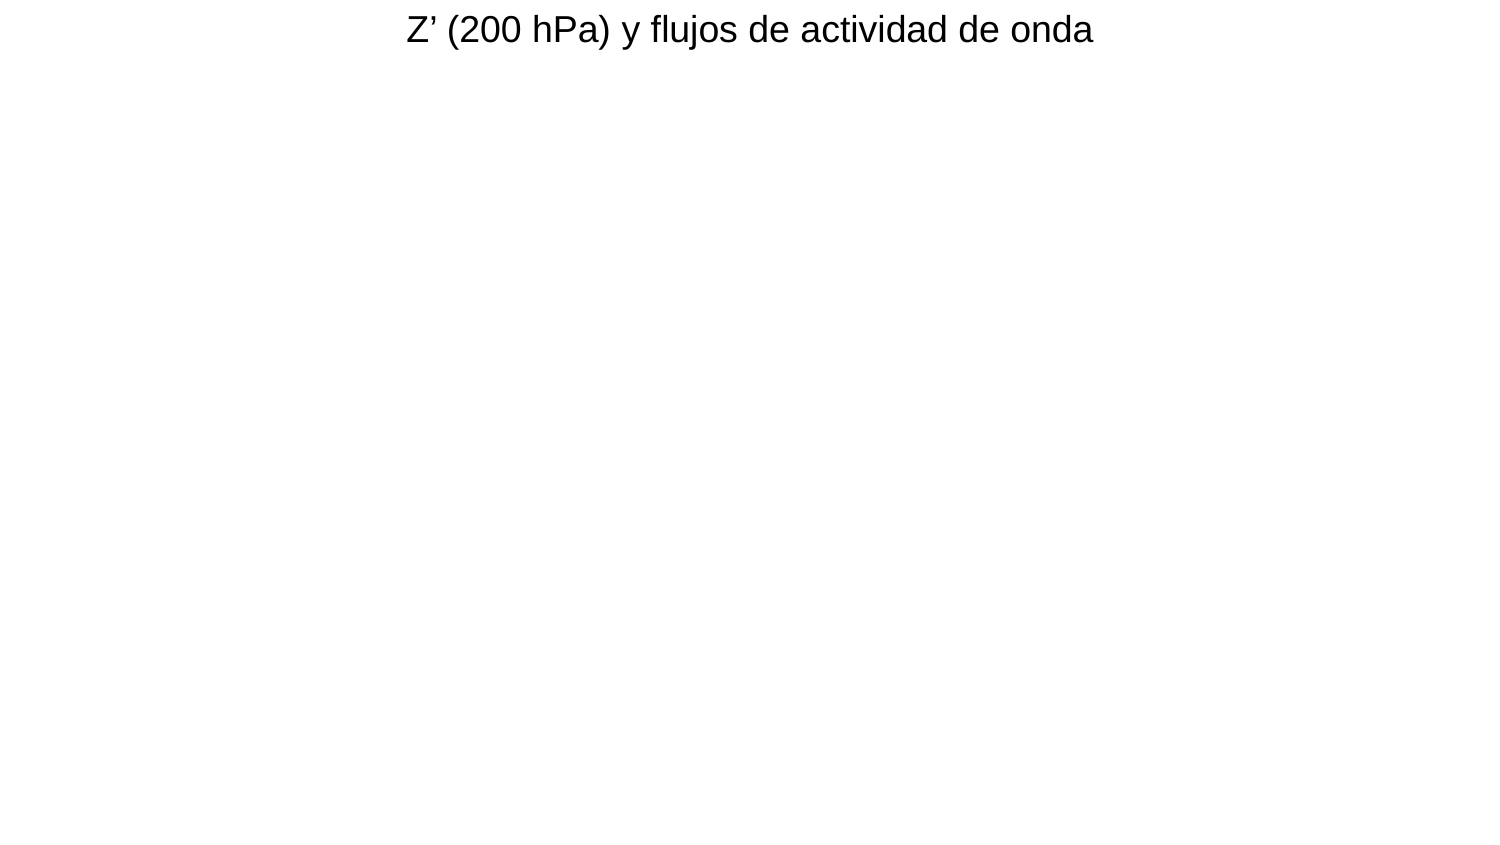

Z’ (200 hPa) y flujos de actividad de onda